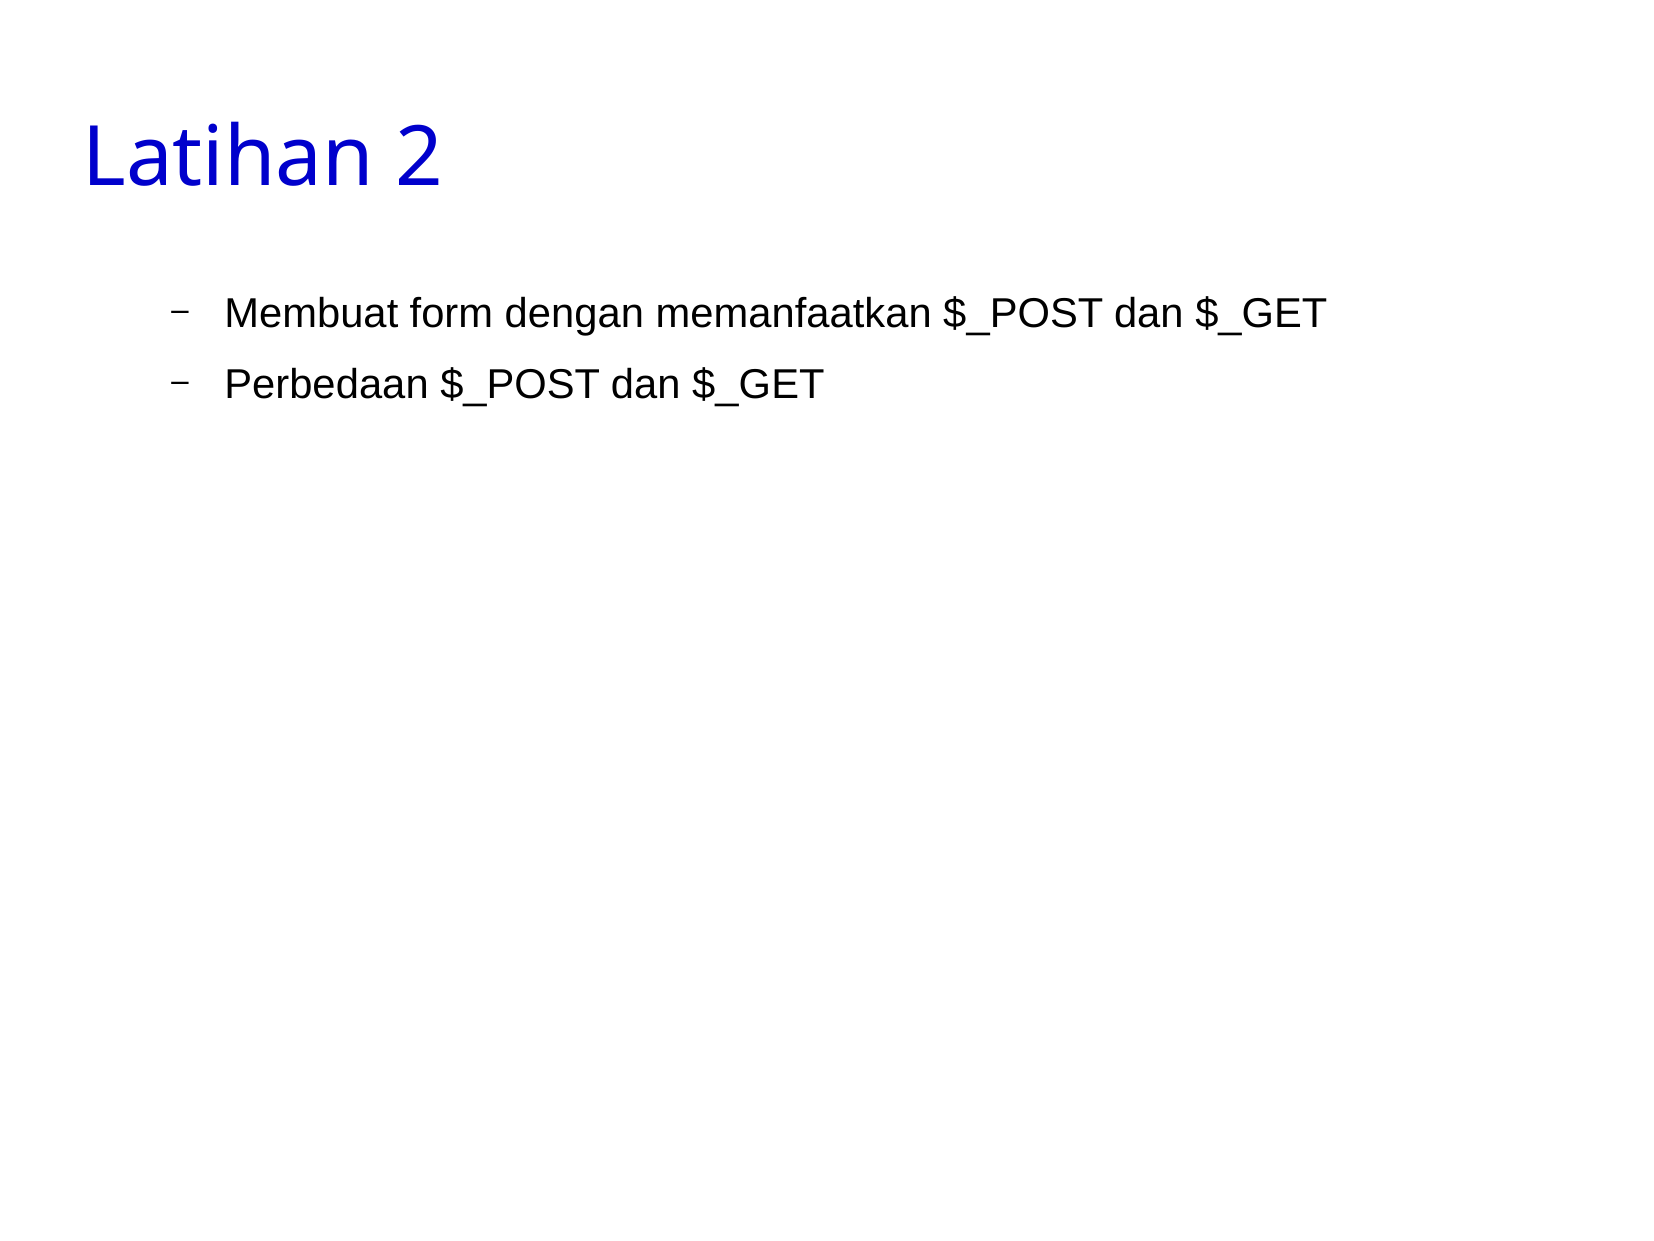

# Latihan 2
Membuat form dengan memanfaatkan $_POST dan $_GET
Perbedaan $_POST dan $_GET